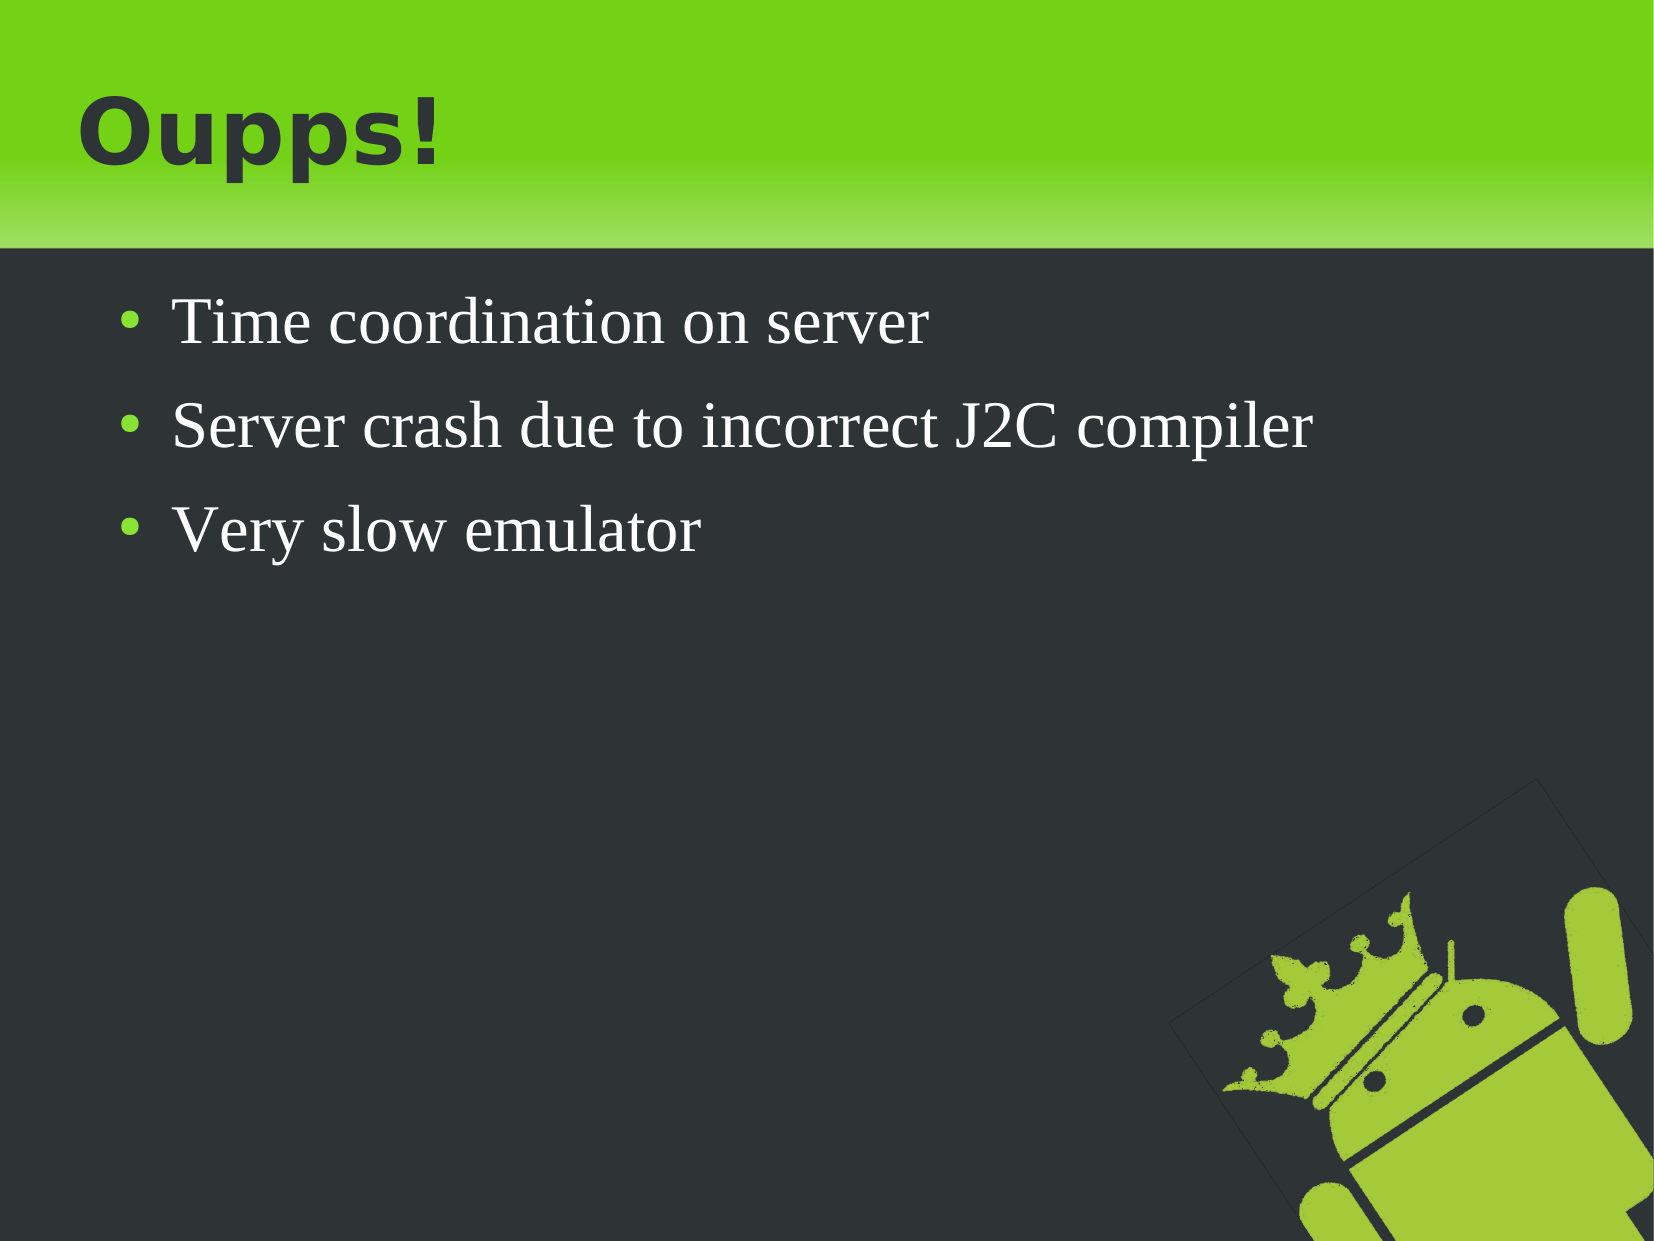

# Oupps!
Time coordination on server
Server crash due to incorrect J2C compiler
Very slow emulator